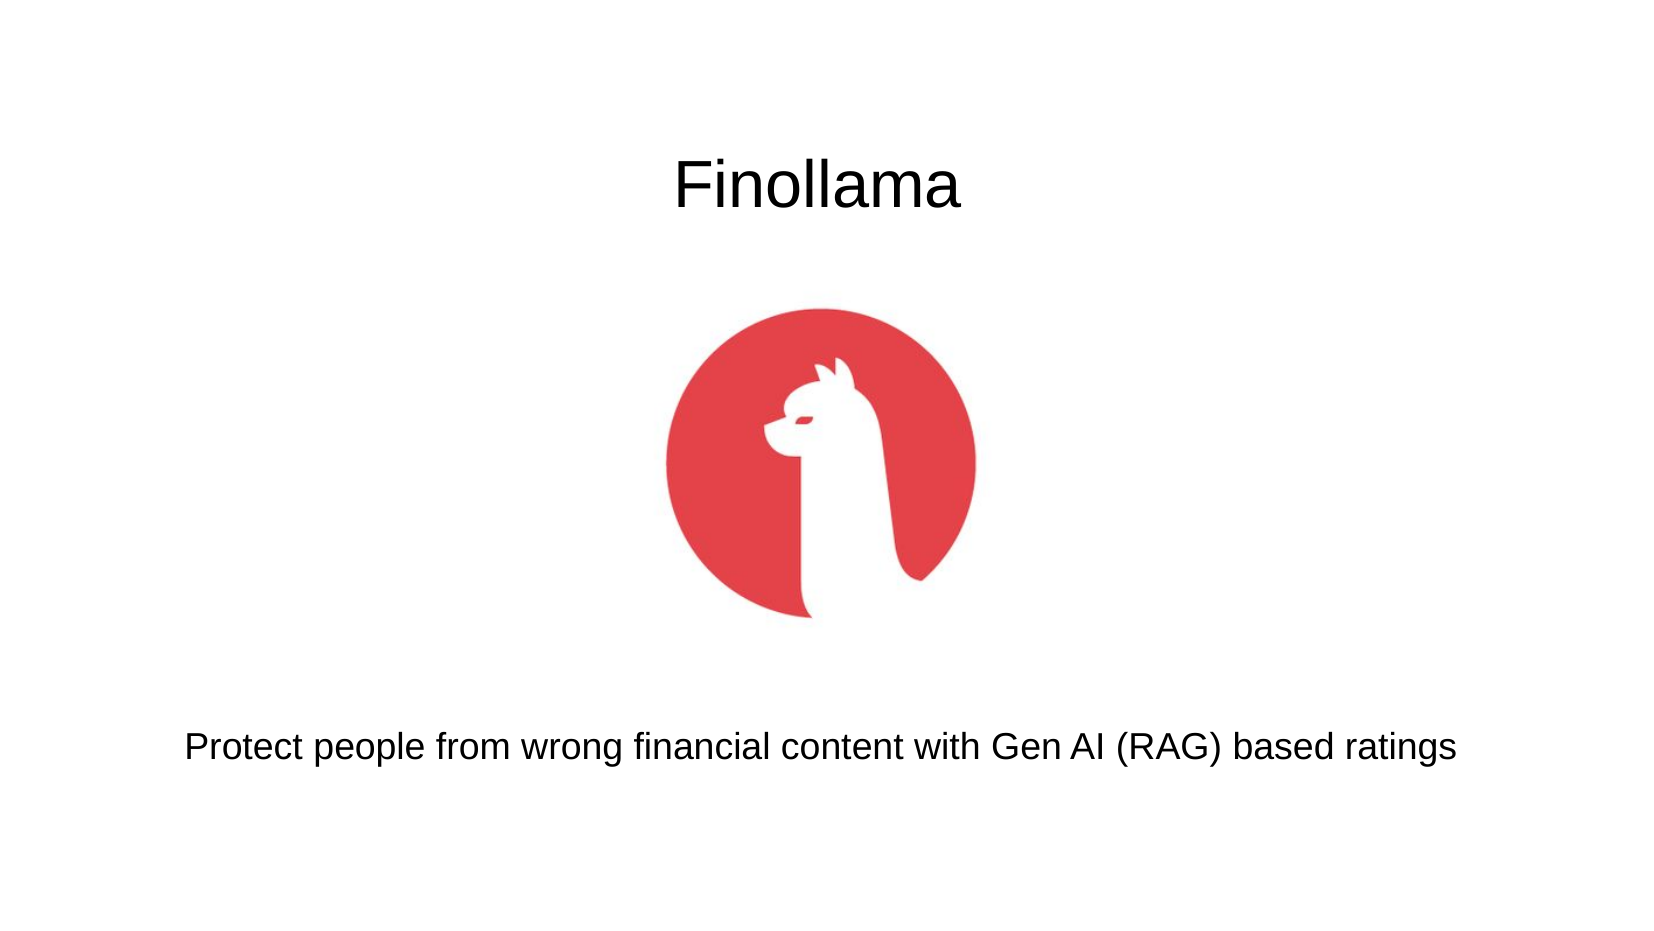

# Finollama
Protect people from wrong financial content with Gen AI (RAG) based ratings